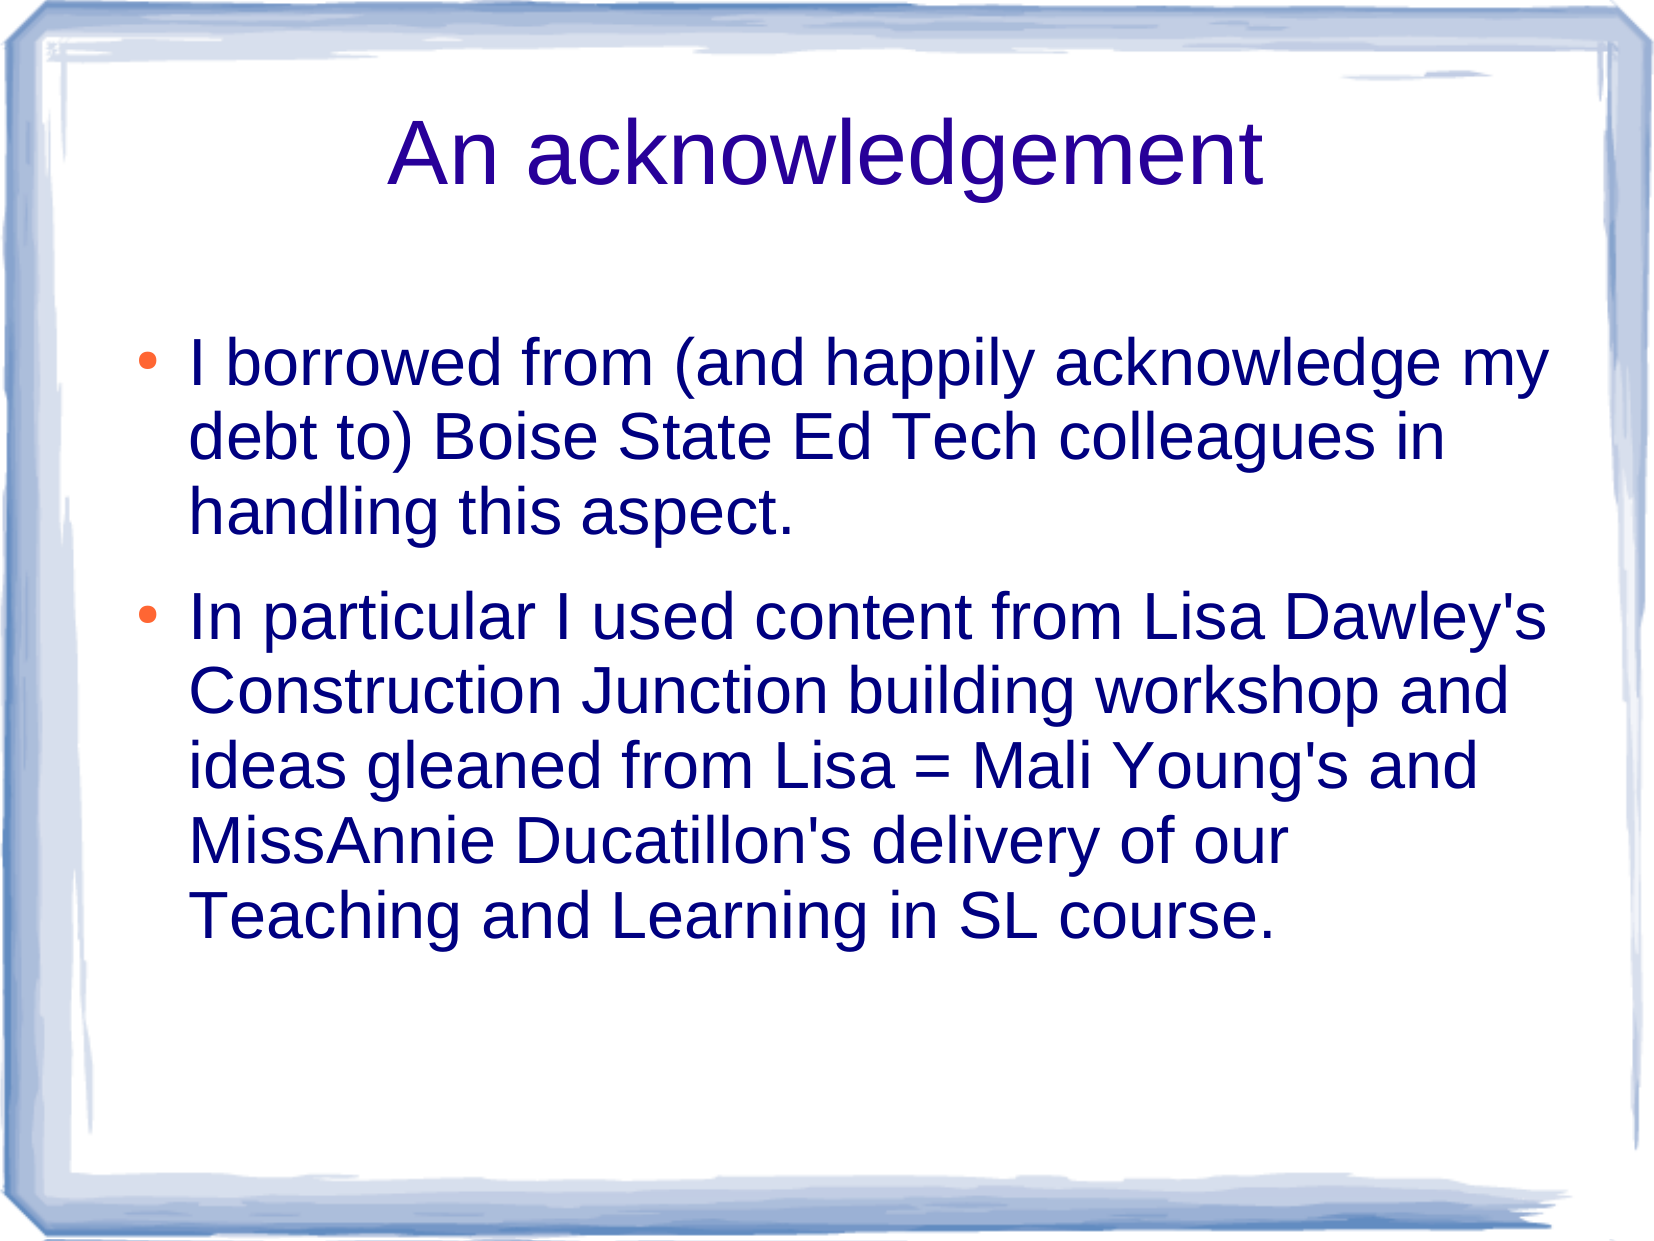

# An acknowledgement
I borrowed from (and happily acknowledge my debt to) Boise State Ed Tech colleagues in handling this aspect.
In particular I used content from Lisa Dawley's Construction Junction building workshop and ideas gleaned from Lisa = Mali Young's and MissAnnie Ducatillon's delivery of our Teaching and Learning in SL course.